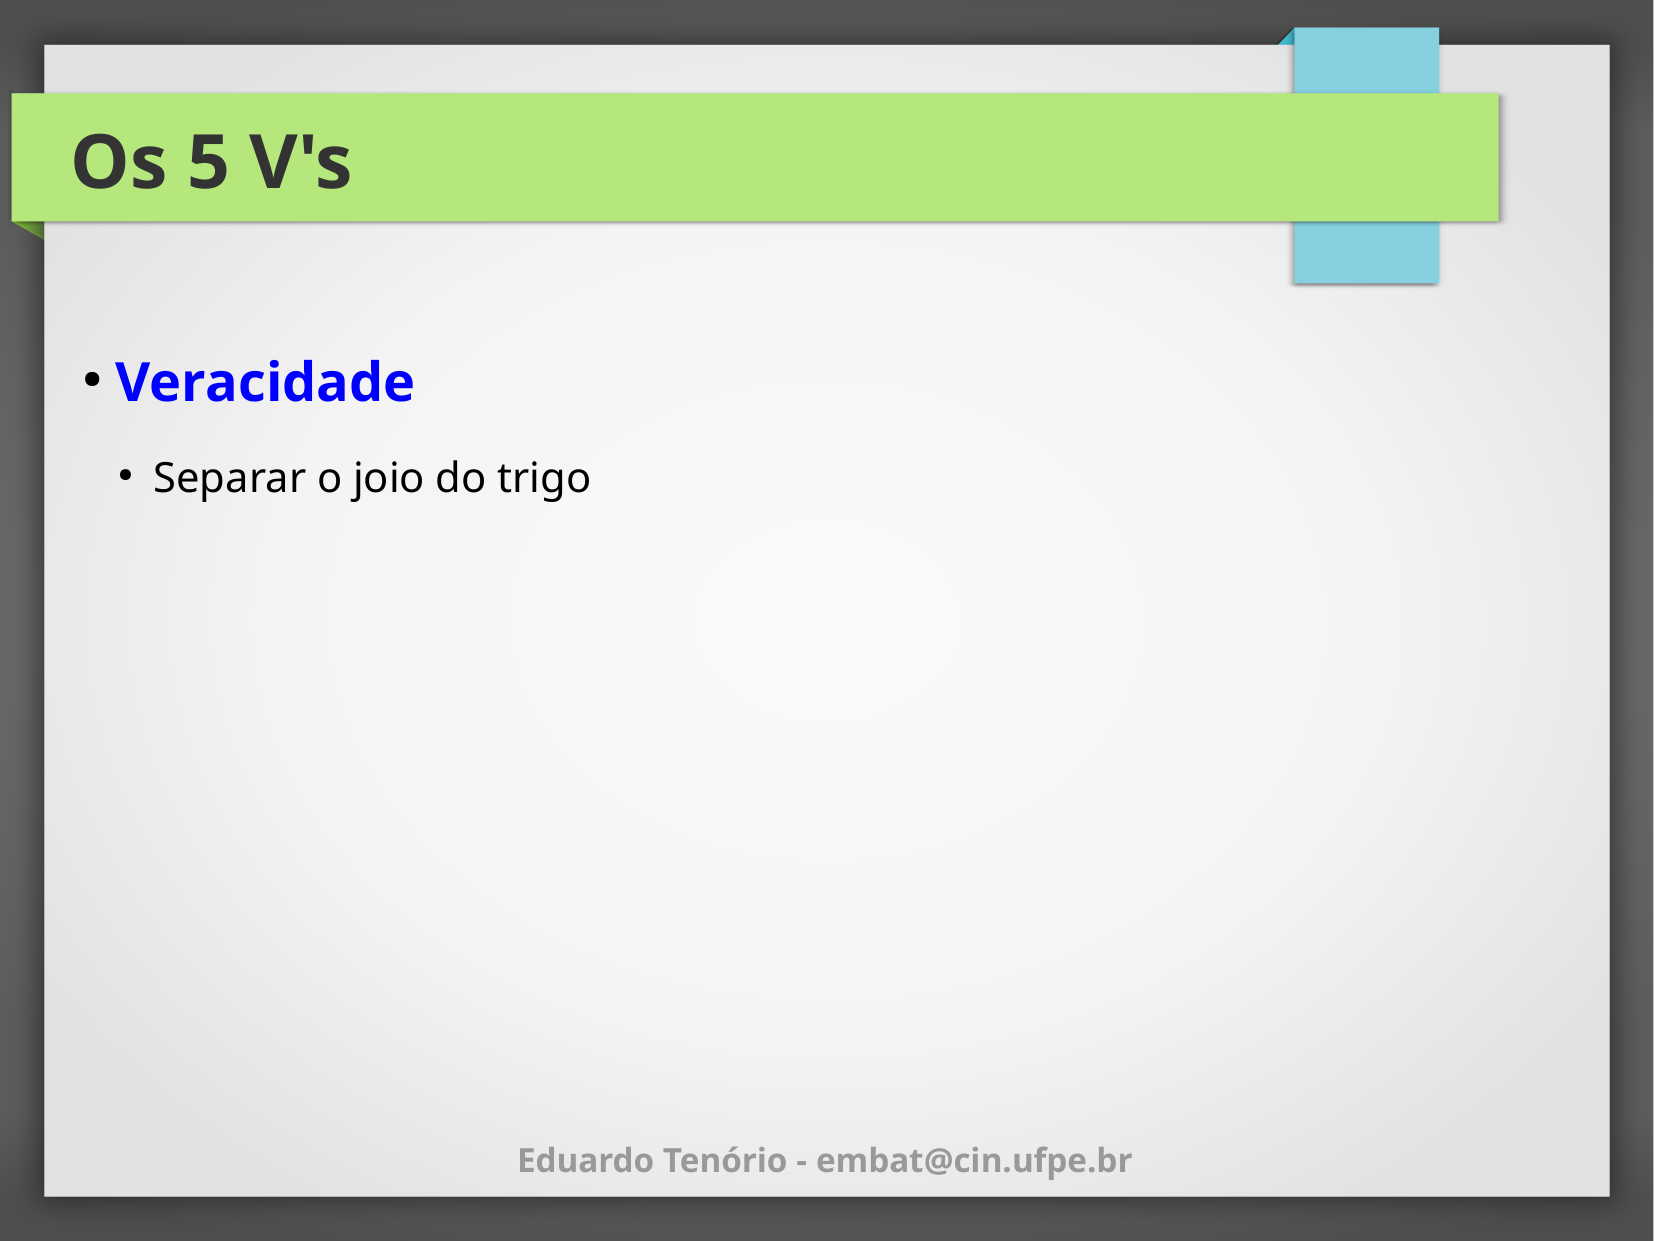

# Os 5 V's
 Veracidade
Separar o joio do trigo
Eduardo Tenório - embat@cin.ufpe.br